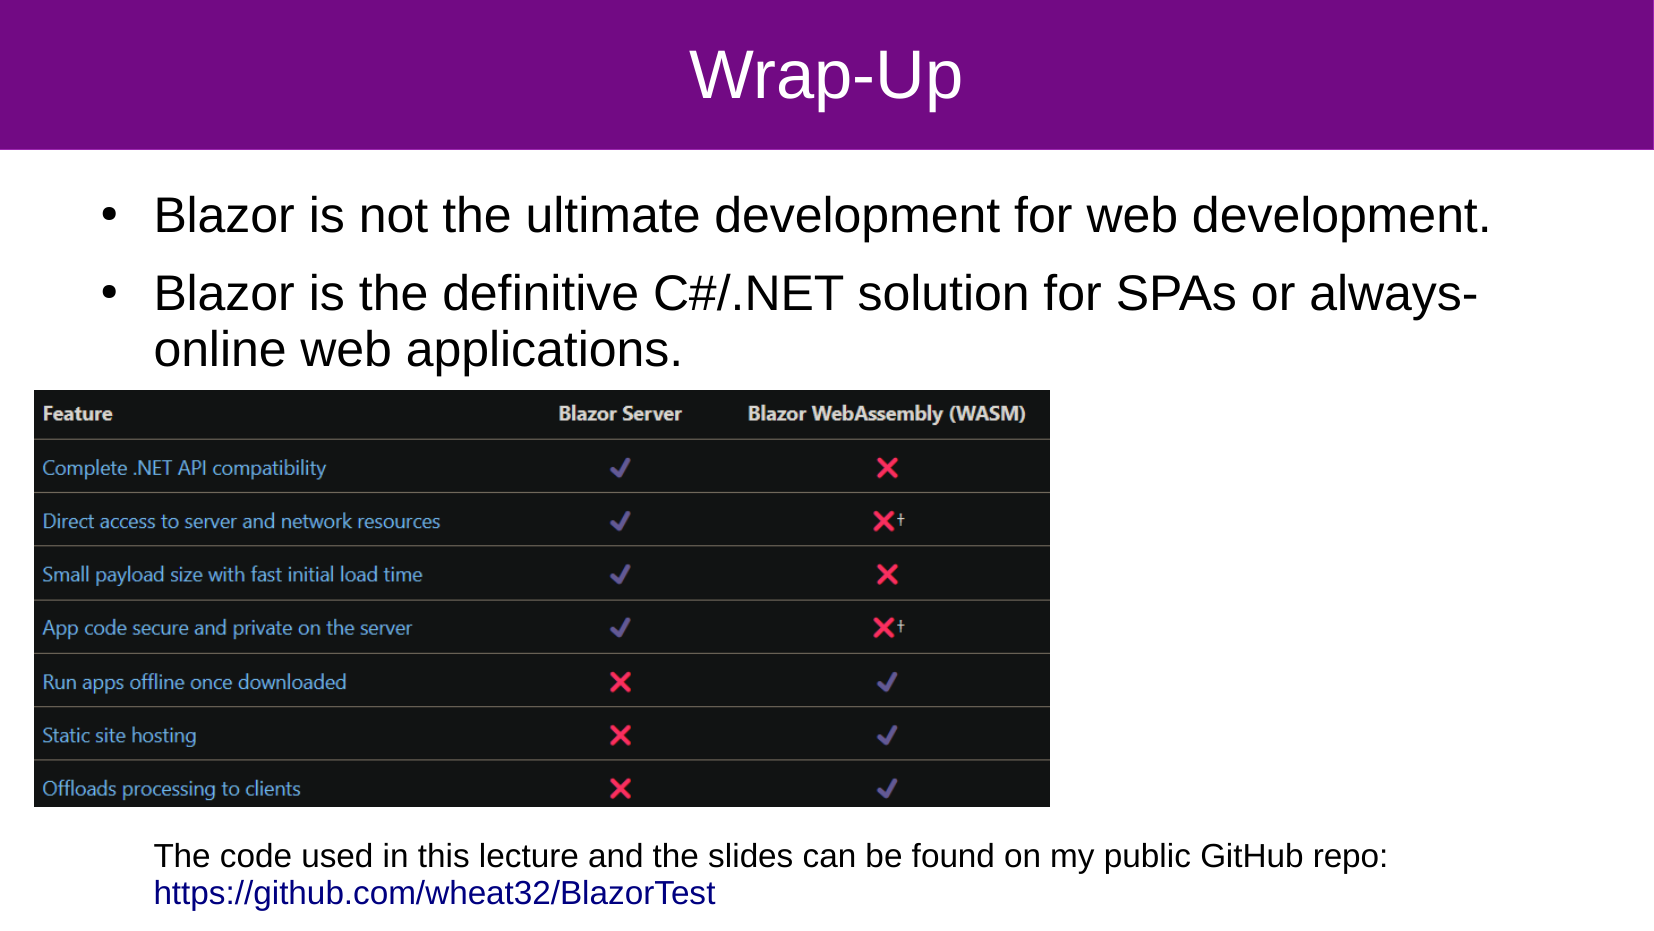

# Wrap-Up
Blazor is not the ultimate development for web development.
Blazor is the definitive C#/.NET solution for SPAs or always-online web applications.
The code used in this lecture and the slides can be found on my public GitHub repo: https://github.com/wheat32/BlazorTest